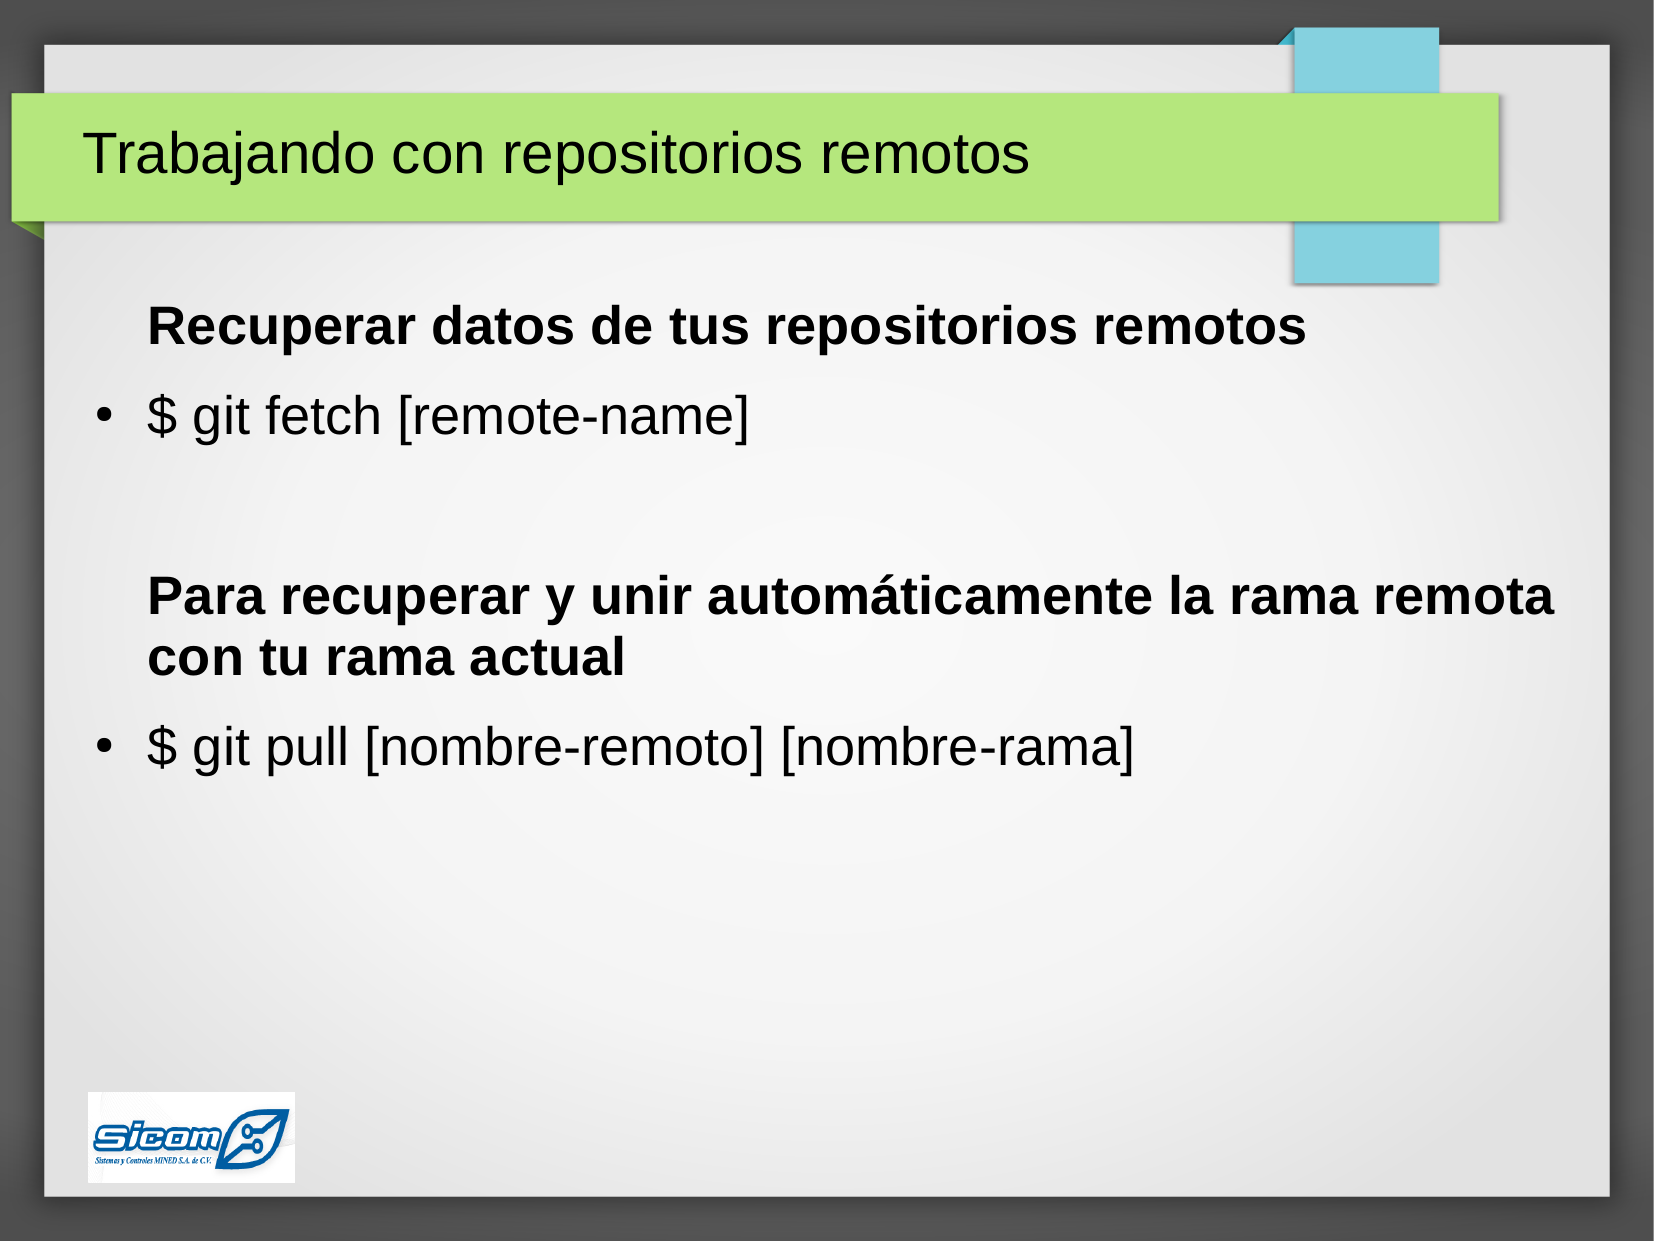

# Trabajando con repositorios remotos
Recuperar datos de tus repositorios remotos
$ git fetch [remote-name]
Para recuperar y unir automáticamente la rama remota con tu rama actual
$ git pull [nombre-remoto] [nombre-rama]